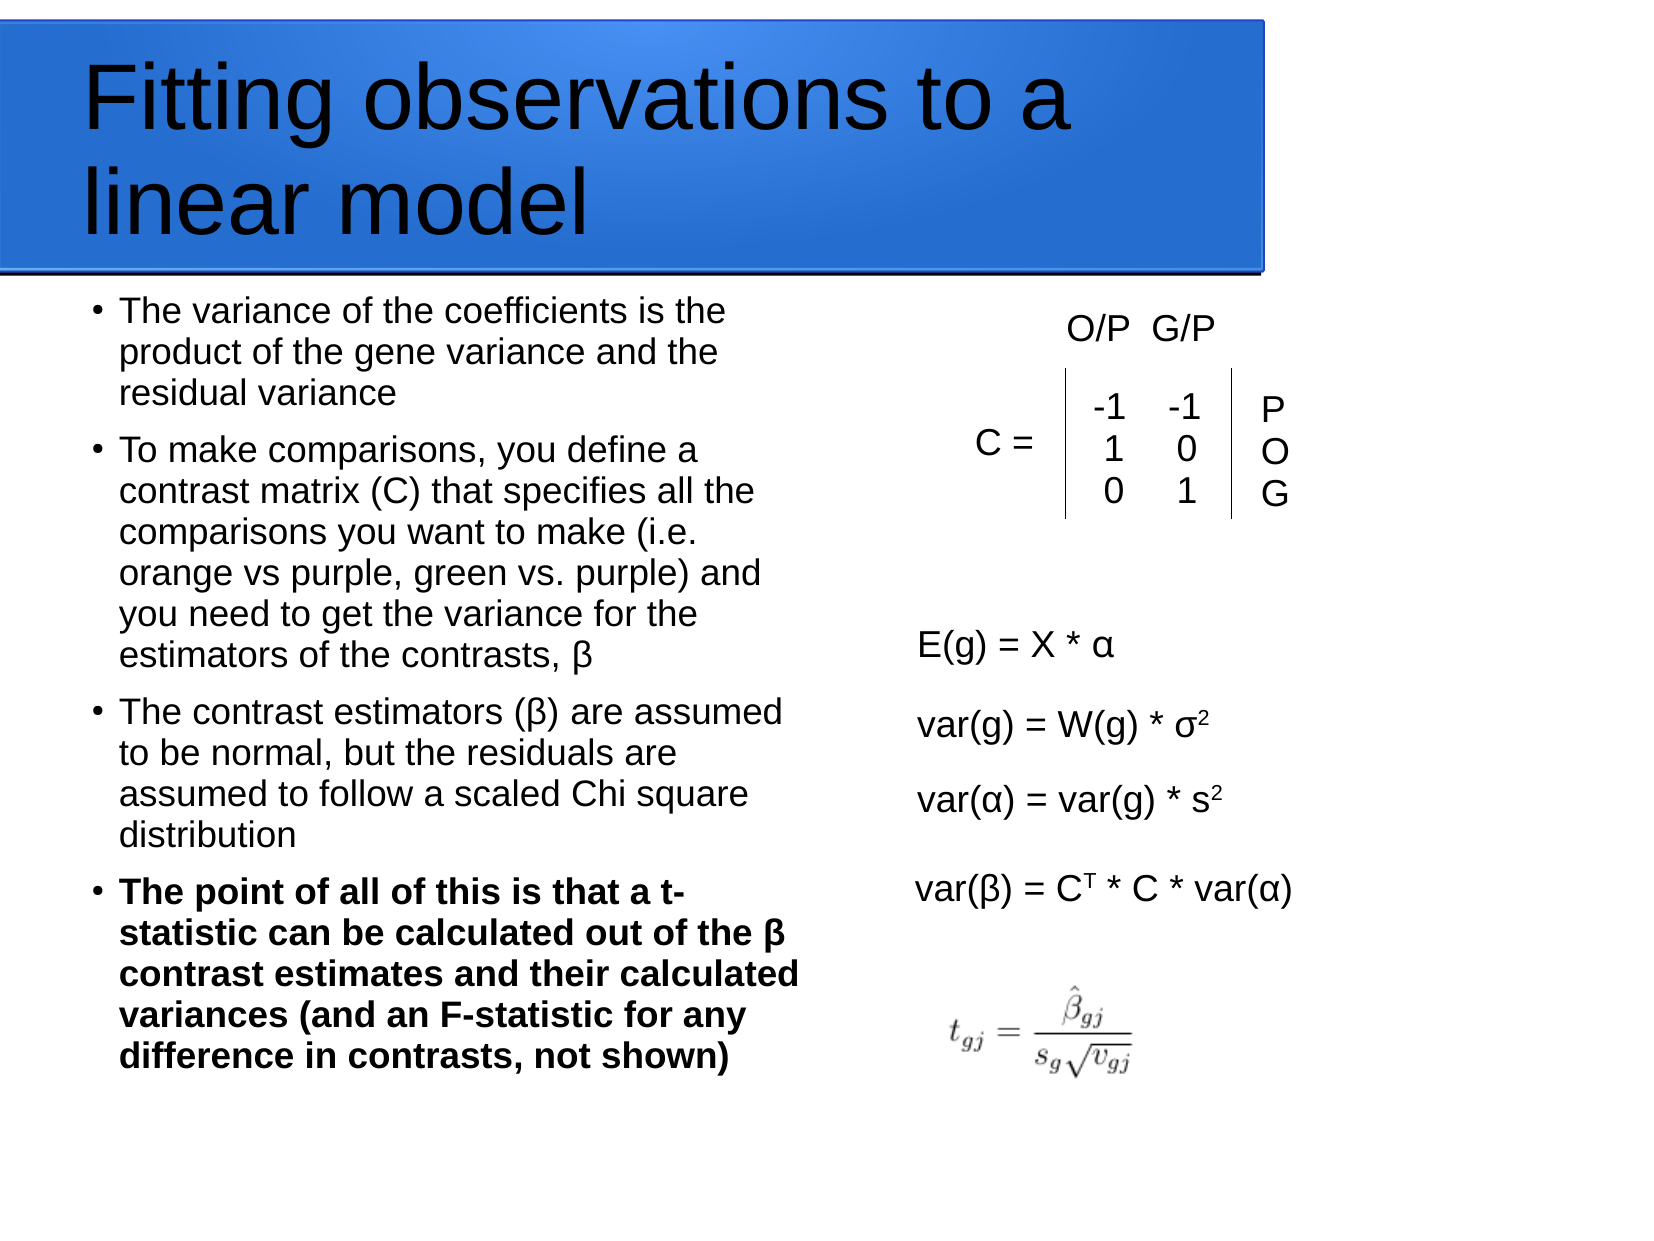

# Fitting observations to a linear model
The variance of the coefficients is the product of the gene variance and the residual variance
To make comparisons, you define a contrast matrix (C) that specifies all the comparisons you want to make (i.e. orange vs purple, green vs. purple) and you need to get the variance for the estimators of the contrasts, β
The contrast estimators (β) are assumed to be normal, but the residuals are assumed to follow a scaled Chi square distribution
The point of all of this is that a t-statistic can be calculated out of the β contrast estimates and their calculated variances (and an F-statistic for any difference in contrasts, not shown)
O/P G/P
-1 -1
 1 0
 0 1
P
O
G
C =
E(g) = X * α
var(g) = W(g) * σ2
var(α) = var(g) * s2
var(β) = CT * C * var(α)